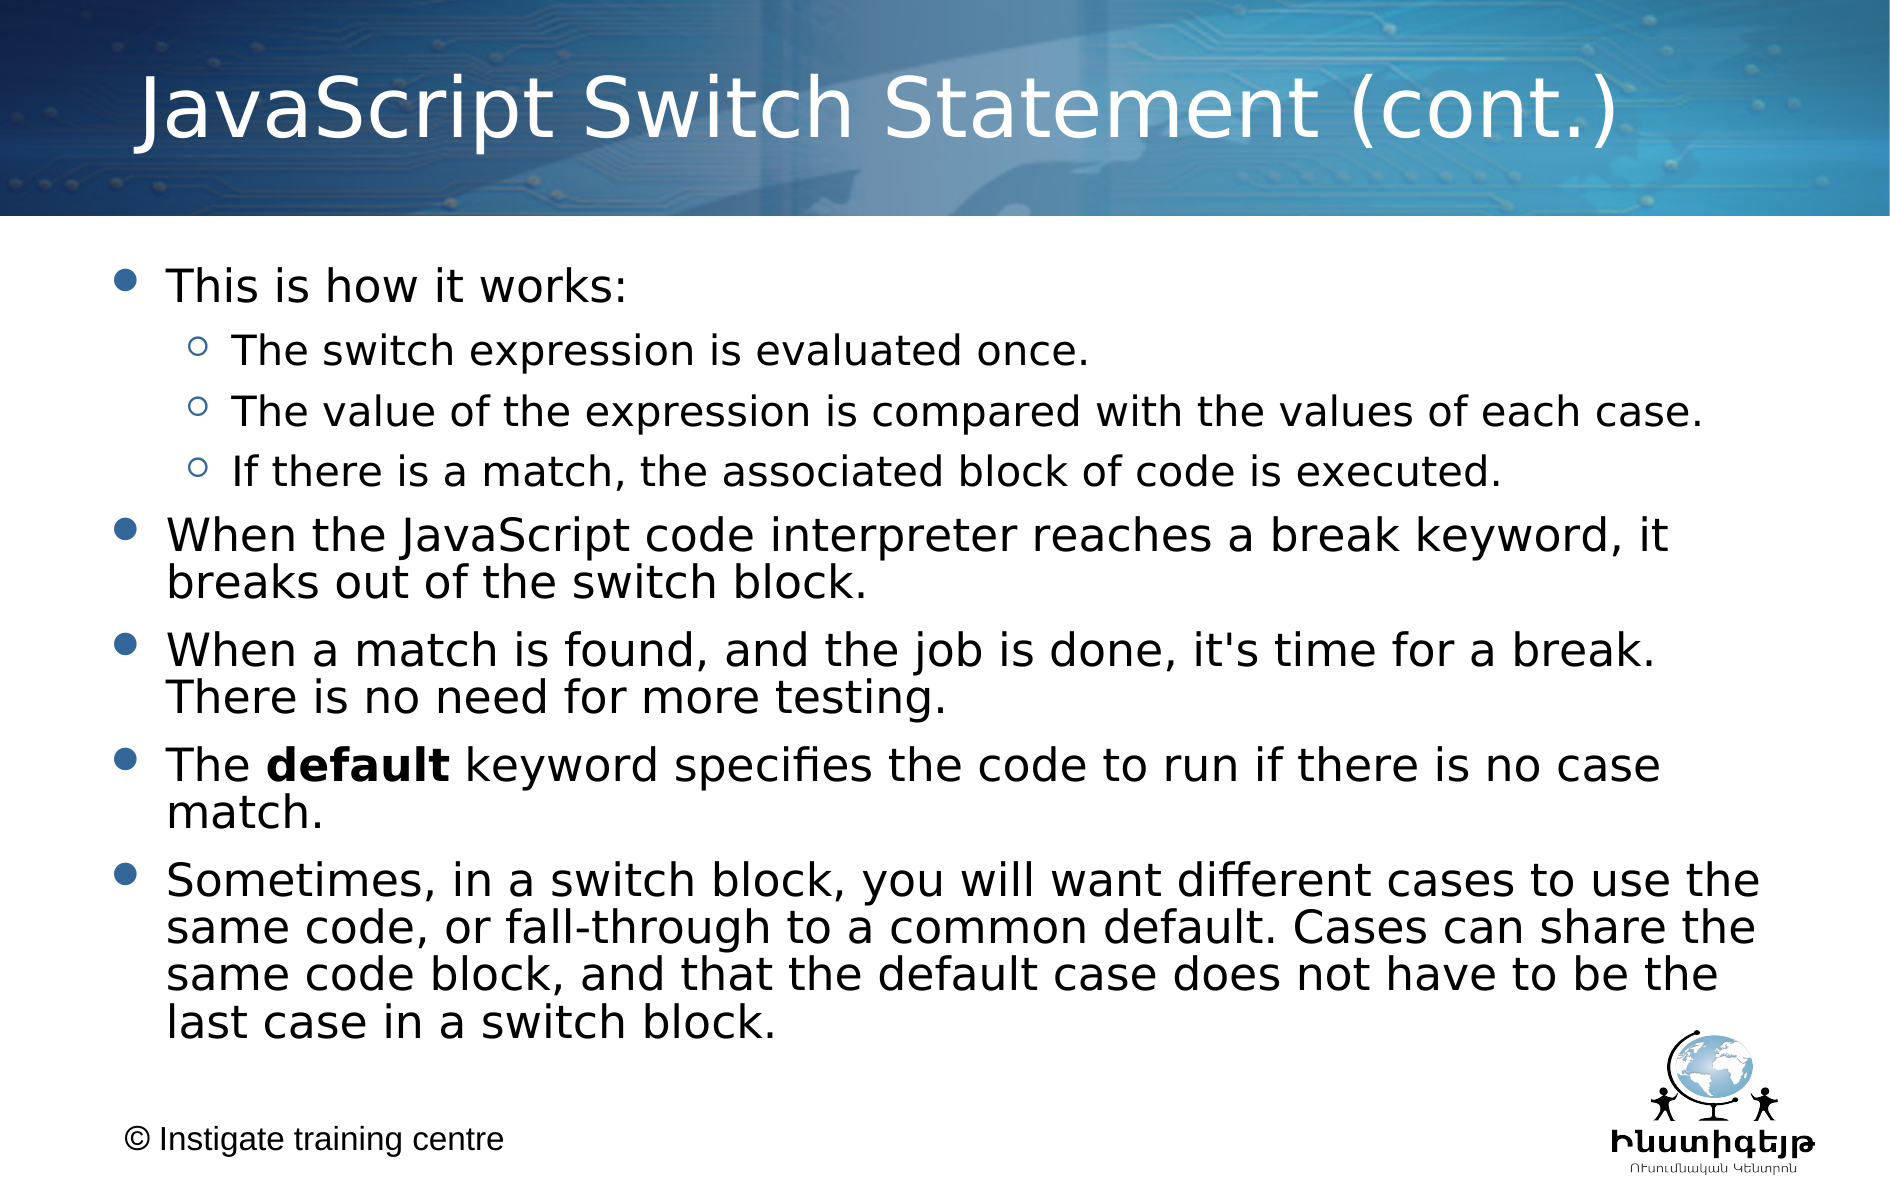

JavaScript Switch Statement (cont.)
# This is how it works:
The switch expression is evaluated once.
The value of the expression is compared with the values of each case.
If there is a match, the associated block of code is executed.
When the JavaScript code interpreter reaches a break keyword, it breaks out of the switch block.
When a match is found, and the job is done, it's time for a break. There is no need for more testing.
The default keyword specifies the code to run if there is no case match.
Sometimes, in a switch block, you will want different cases to use the same code, or fall-through to a common default. Cases can share the same code block, and that the default case does not have to be the last case in a switch block.